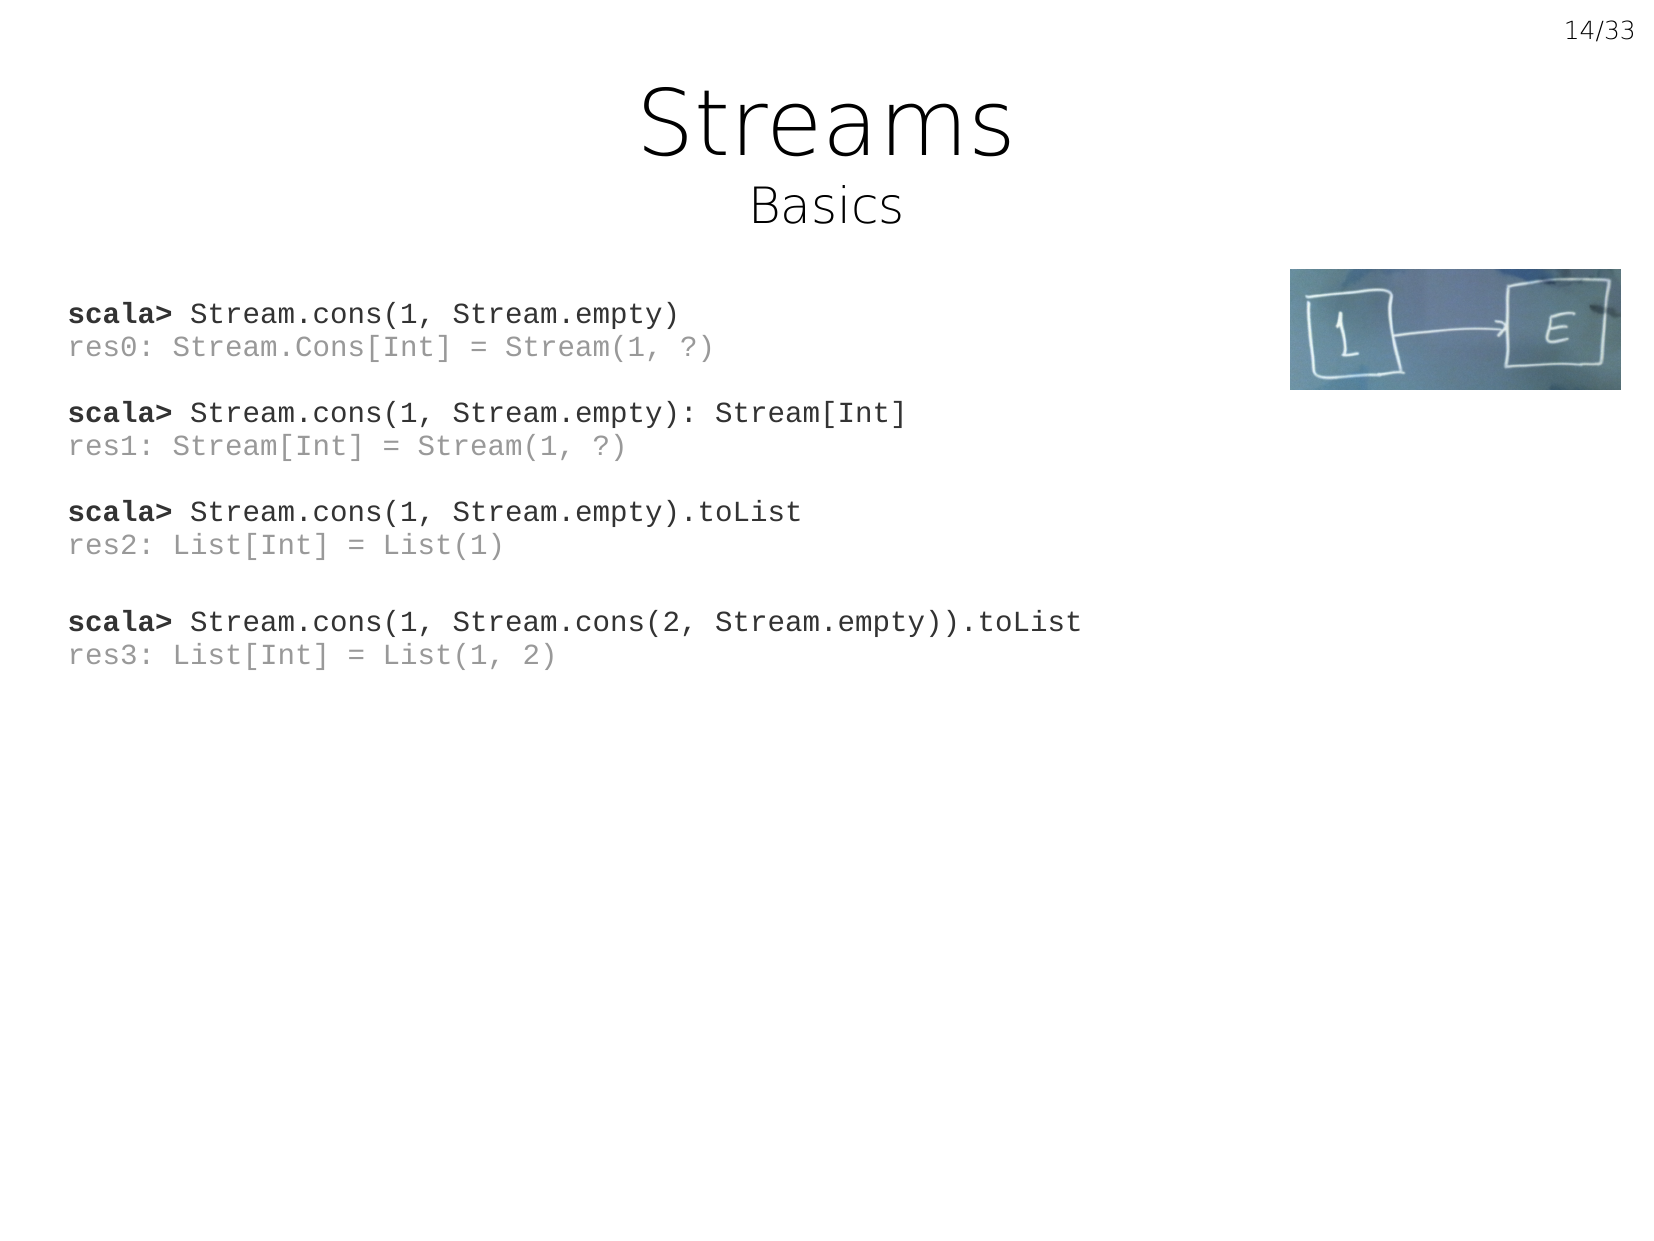

# Streams Basics
scala> Stream.cons(1, Stream.empty)
res0: Stream.Cons[Int] = Stream(1, ?)
scala> Stream.cons(1, Stream.empty): Stream[Int]
res1: Stream[Int] = Stream(1, ?)
scala> Stream.cons(1, Stream.empty).toList
res2: List[Int] = List(1)
scala> Stream.cons(1, Stream.cons(2, Stream.empty)).toList
res3: List[Int] = List(1, 2)